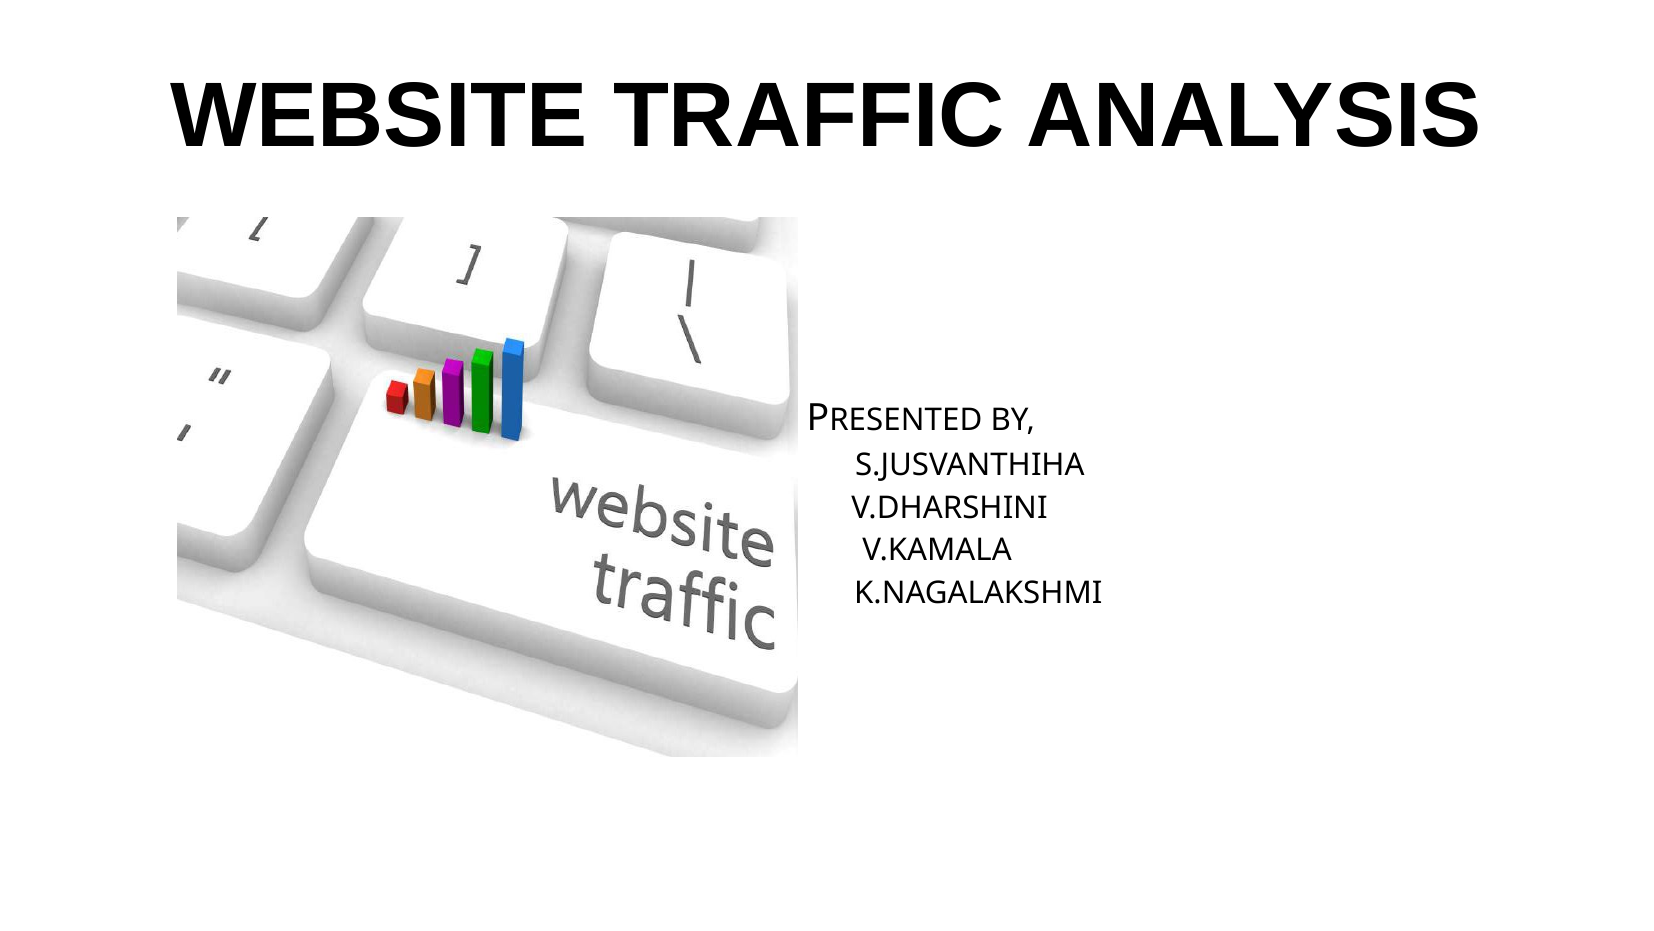

# WEBSITE TRAFFIC ANALYSIS
 PRESENTED BY,
 S.JUSVANTHIHA
 V.DHARSHINI
 V.KAMALA
 K.NAGALAKSHMI